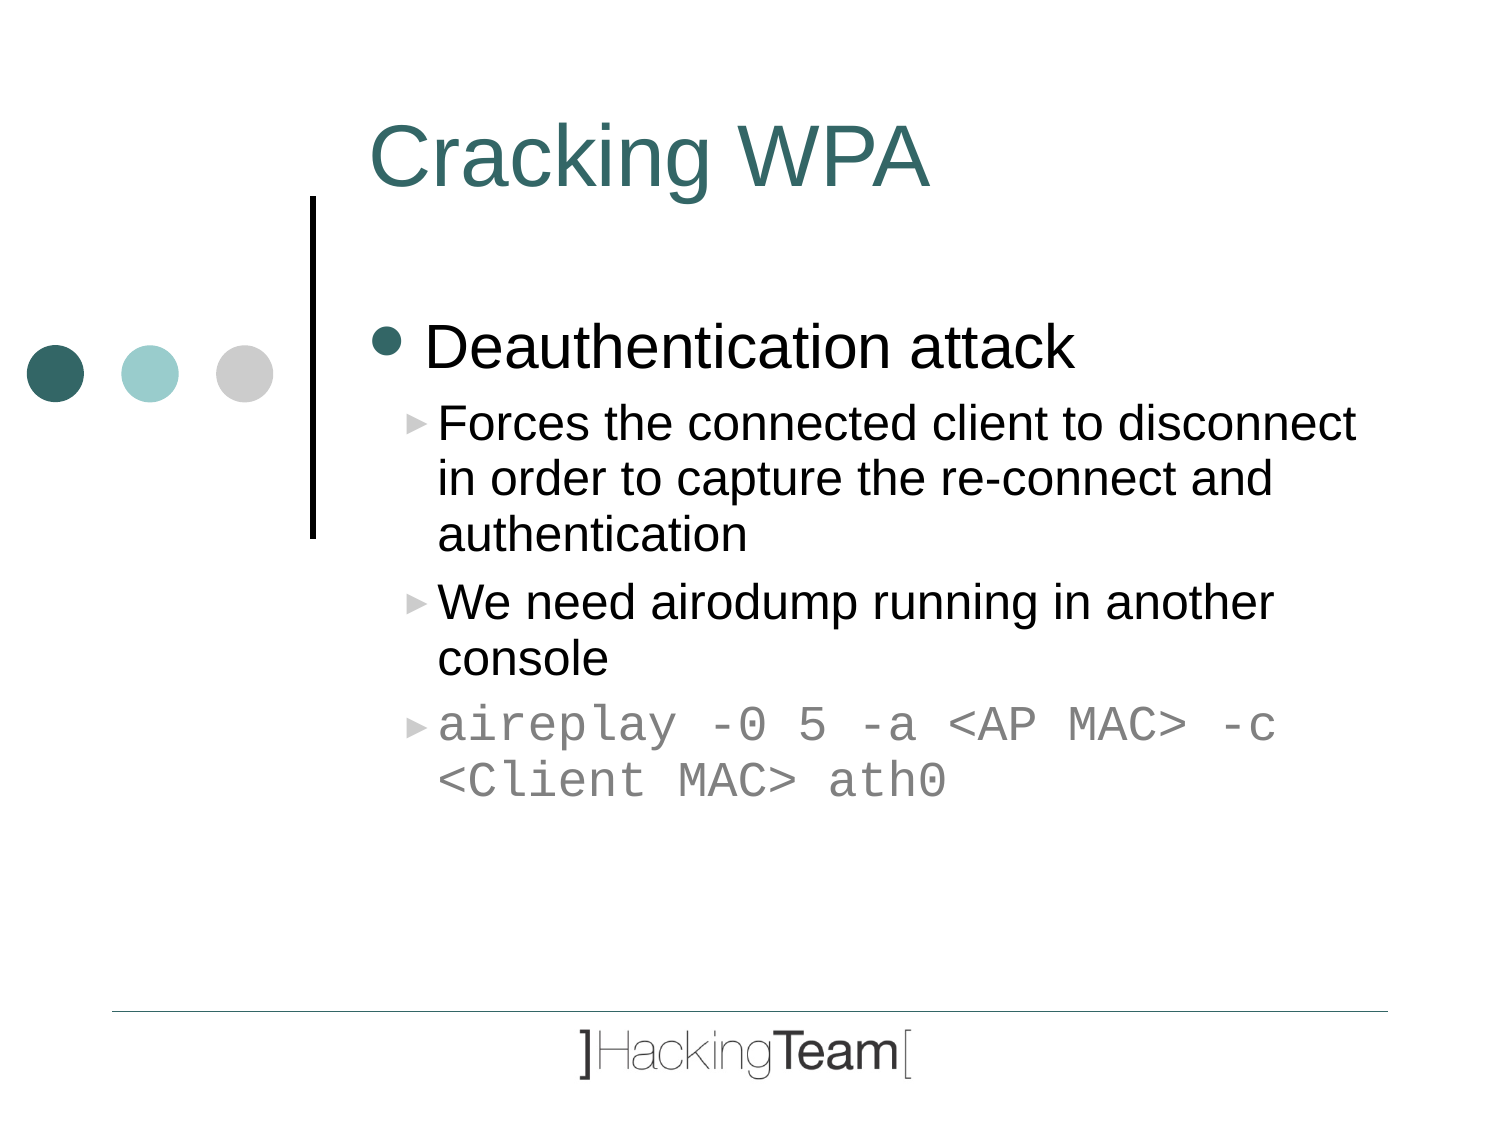

# Cracking WPA
Deauthentication attack
Forces the connected client to disconnect in order to capture the re-connect and authentication
We need airodump running in another console
aireplay -0 5 -a <AP MAC> -c <Client MAC> ath0